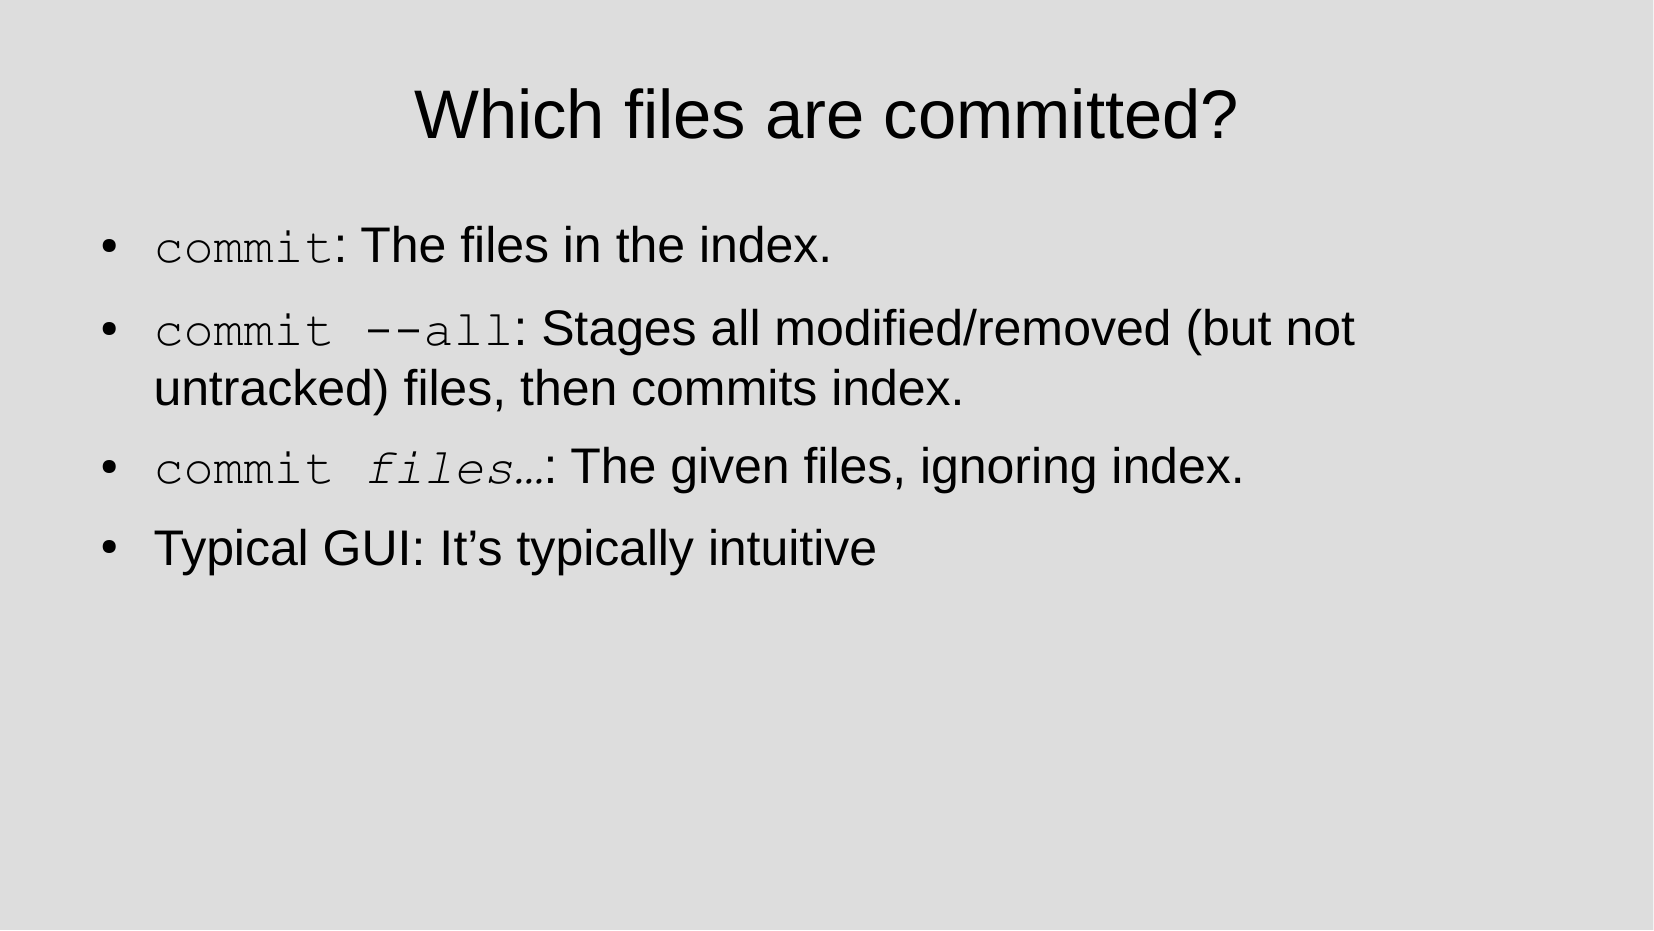

# Which files are committed?
commit: The files in the index.
commit --all: Stages all modified/removed (but not untracked) files, then commits index.
commit files…: The given files, ignoring index.
Typical GUI: It’s typically intuitive